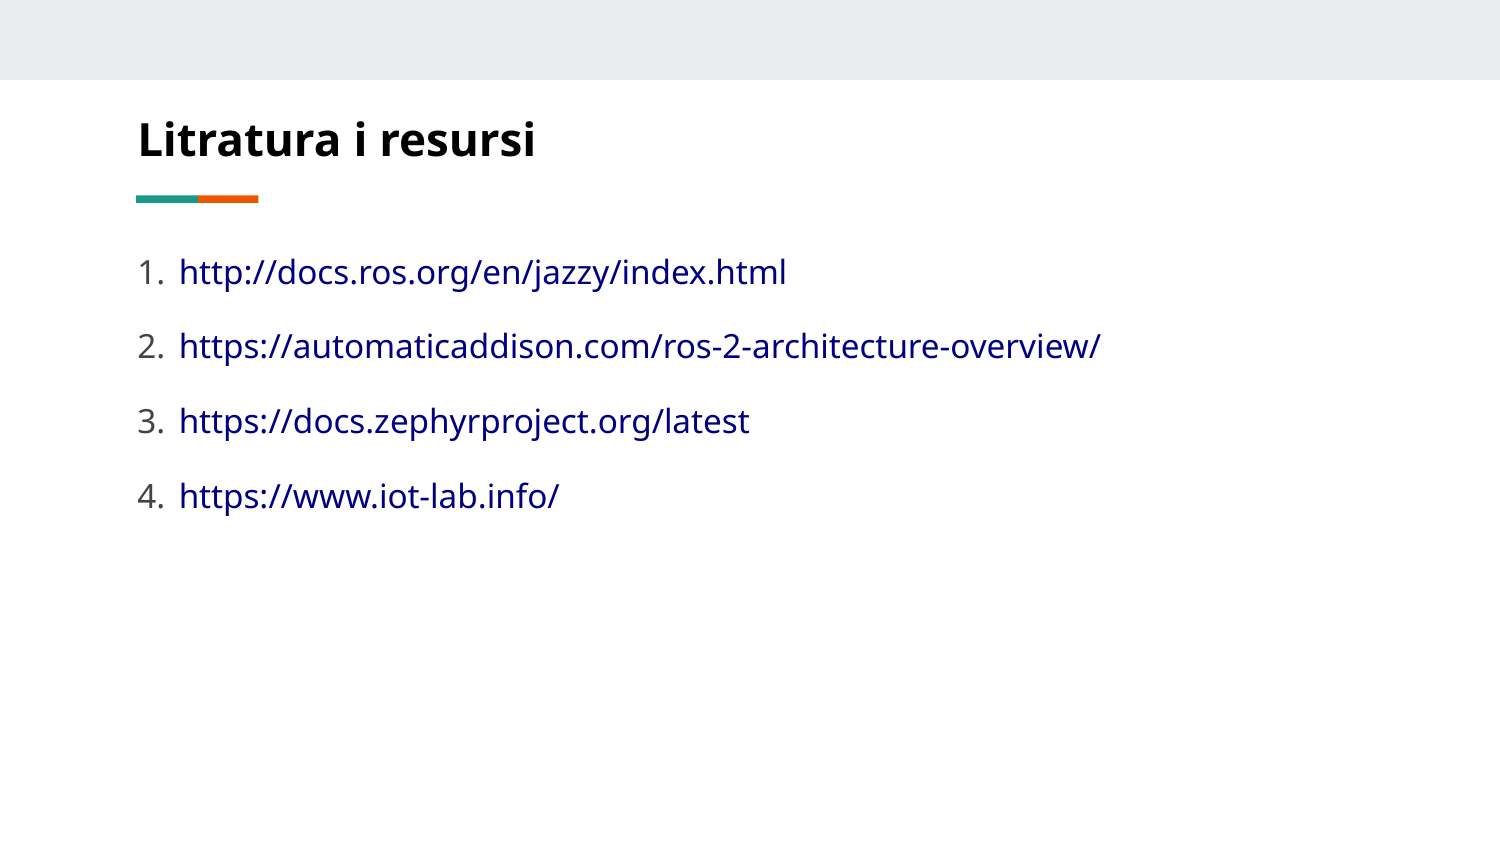

# Litratura i resursi
http://docs.ros.org/en/jazzy/index.html
https://automaticaddison.com/ros-2-architecture-overview/
https://docs.zephyrproject.org/latest
https://www.iot-lab.info/